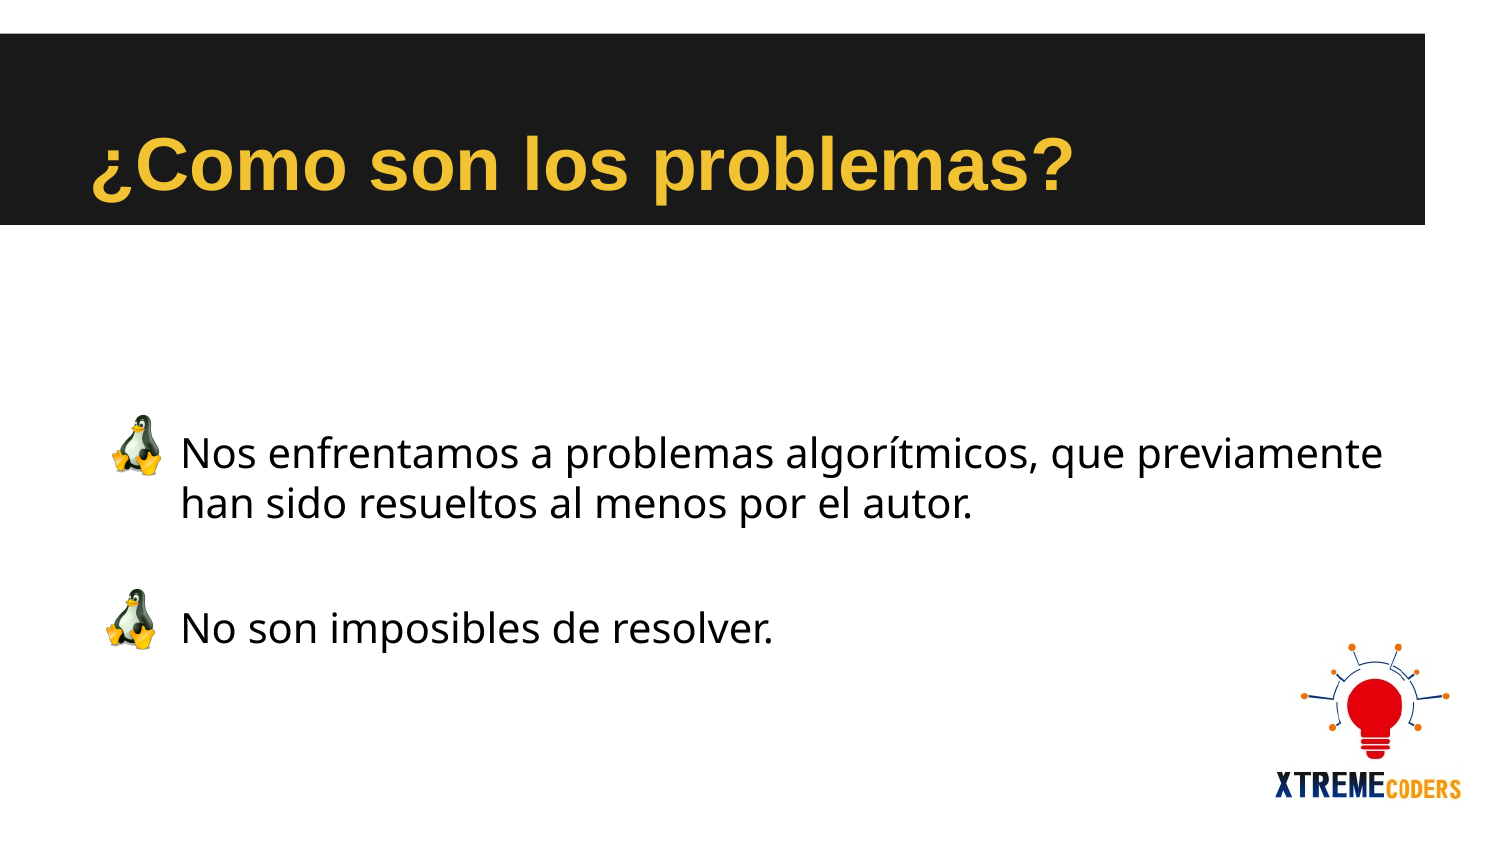

¿Como son los problemas?
Nos enfrentamos a problemas algorítmicos, que previamente han sido resueltos al menos por el autor.
No son imposibles de resolver.